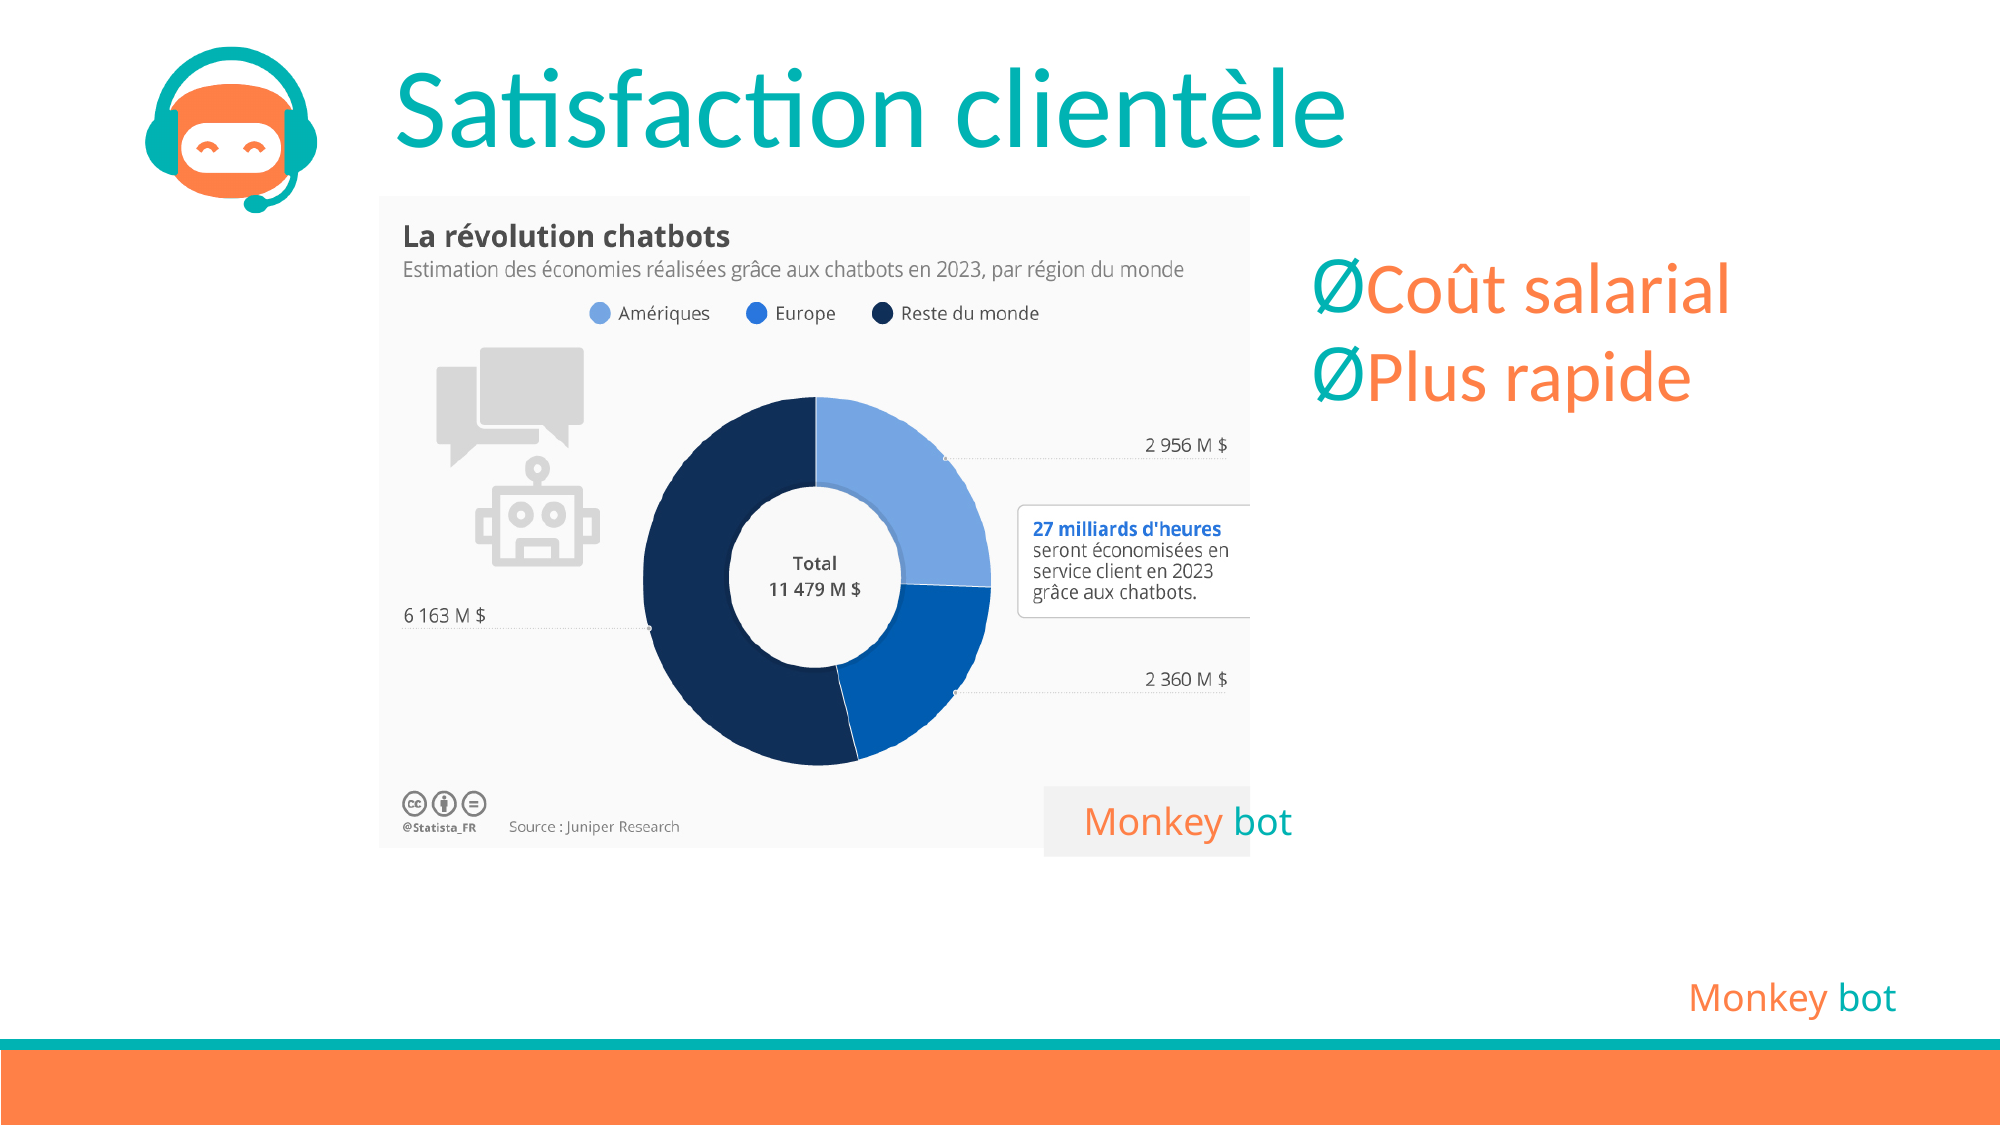

Satisfaction clientèle
Coût salarial
Plus rapide
 Monkey bot
Monkey bot